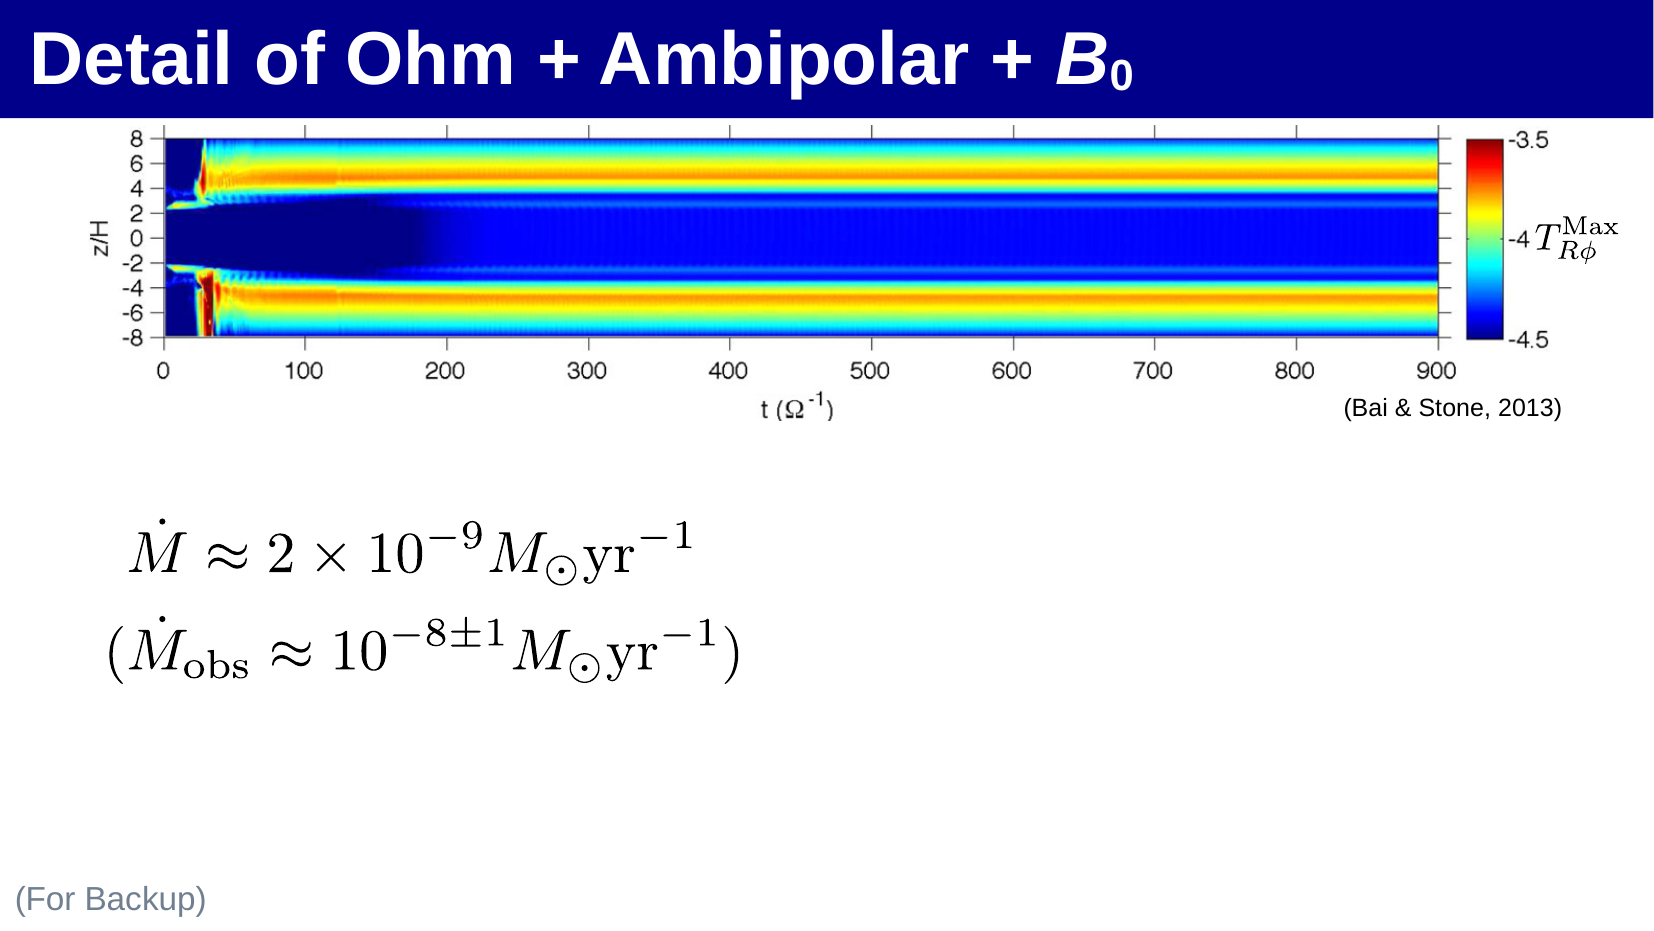

Detail of Ohm + Ambipolar + B0
(Bai & Stone, 2013)